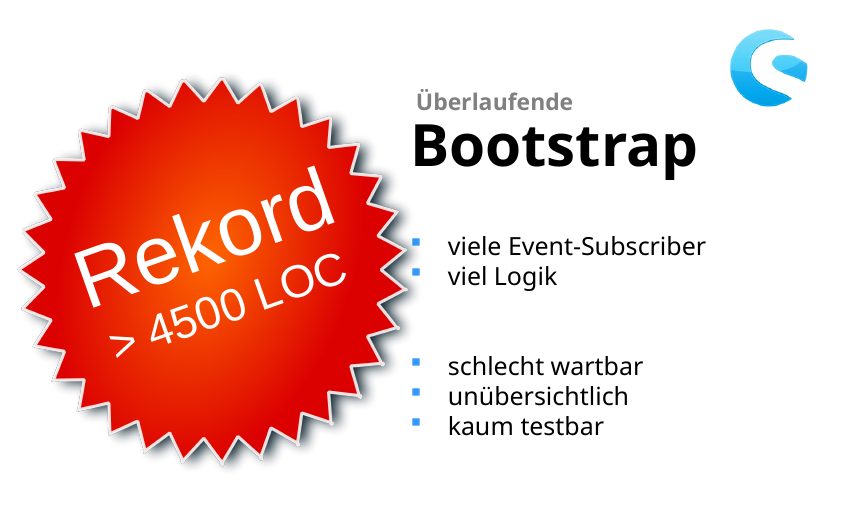

# Überlaufende
Bootstrap
viele Event-Subscriber
viel Logik
schlecht wartbar
unübersichtlich
kaum testbar
Rekord
> 4500 LOC